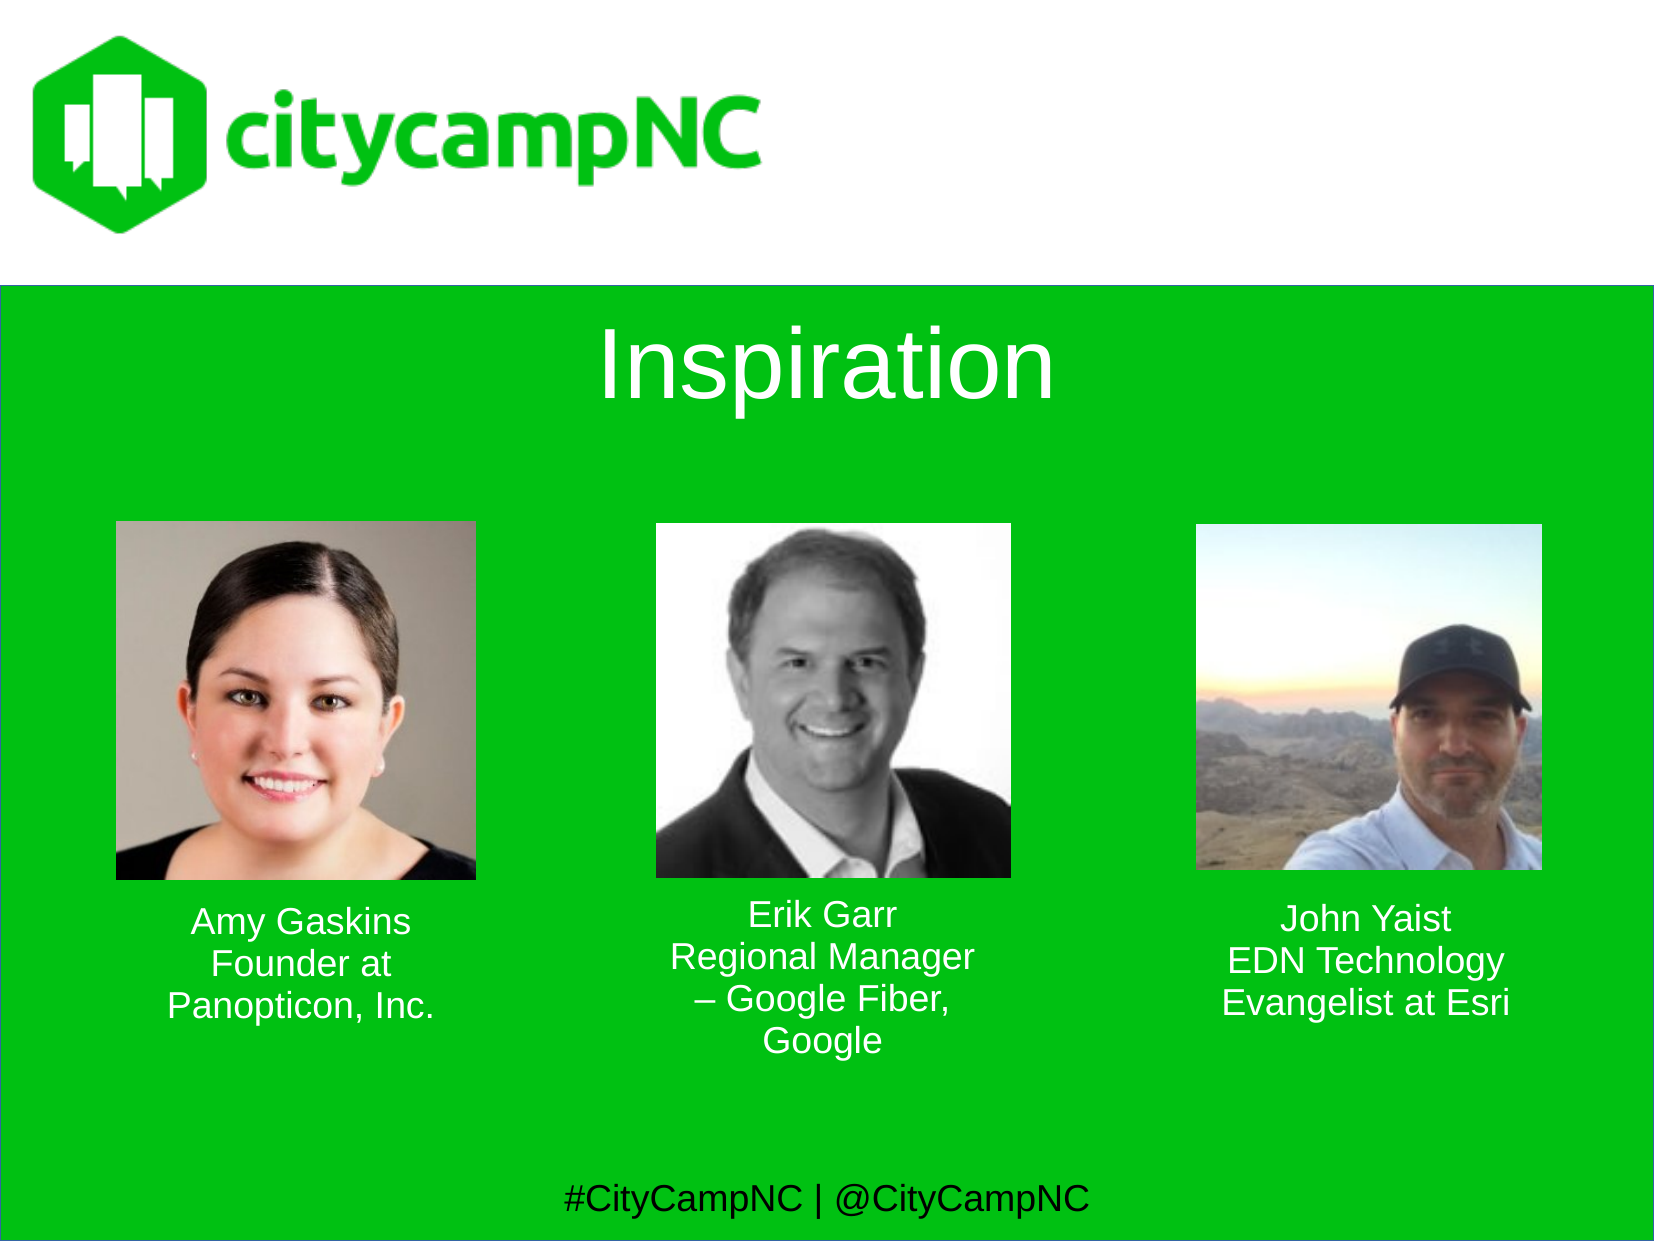

# Inspiration
Erik Garr
Regional Manager – Google Fiber, Google
John Yaist
EDN Technology Evangelist at Esri
Amy Gaskins
Founder at Panopticon, Inc.